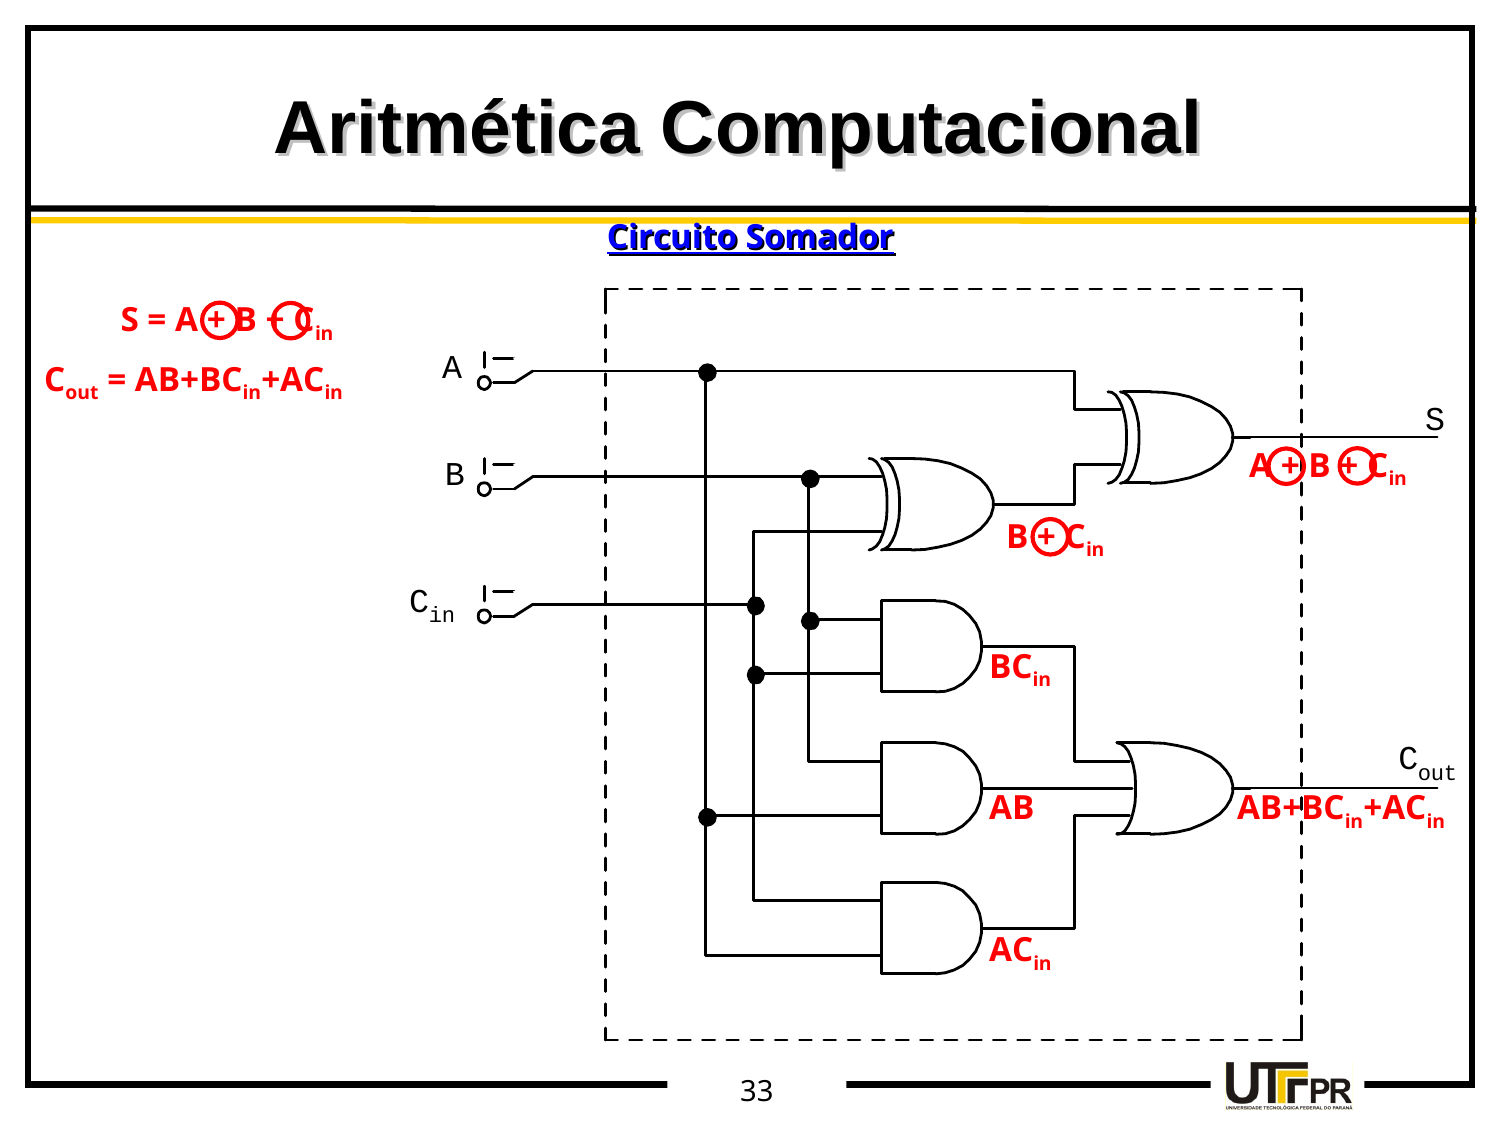

# Aritmética Computacional
Circuito Somador
S = A + B + Cin
Cout = AB+BCin+ACin
A + B + Cin
 B + Cin
BCin
AB
AB+BCin+ACin
ACin